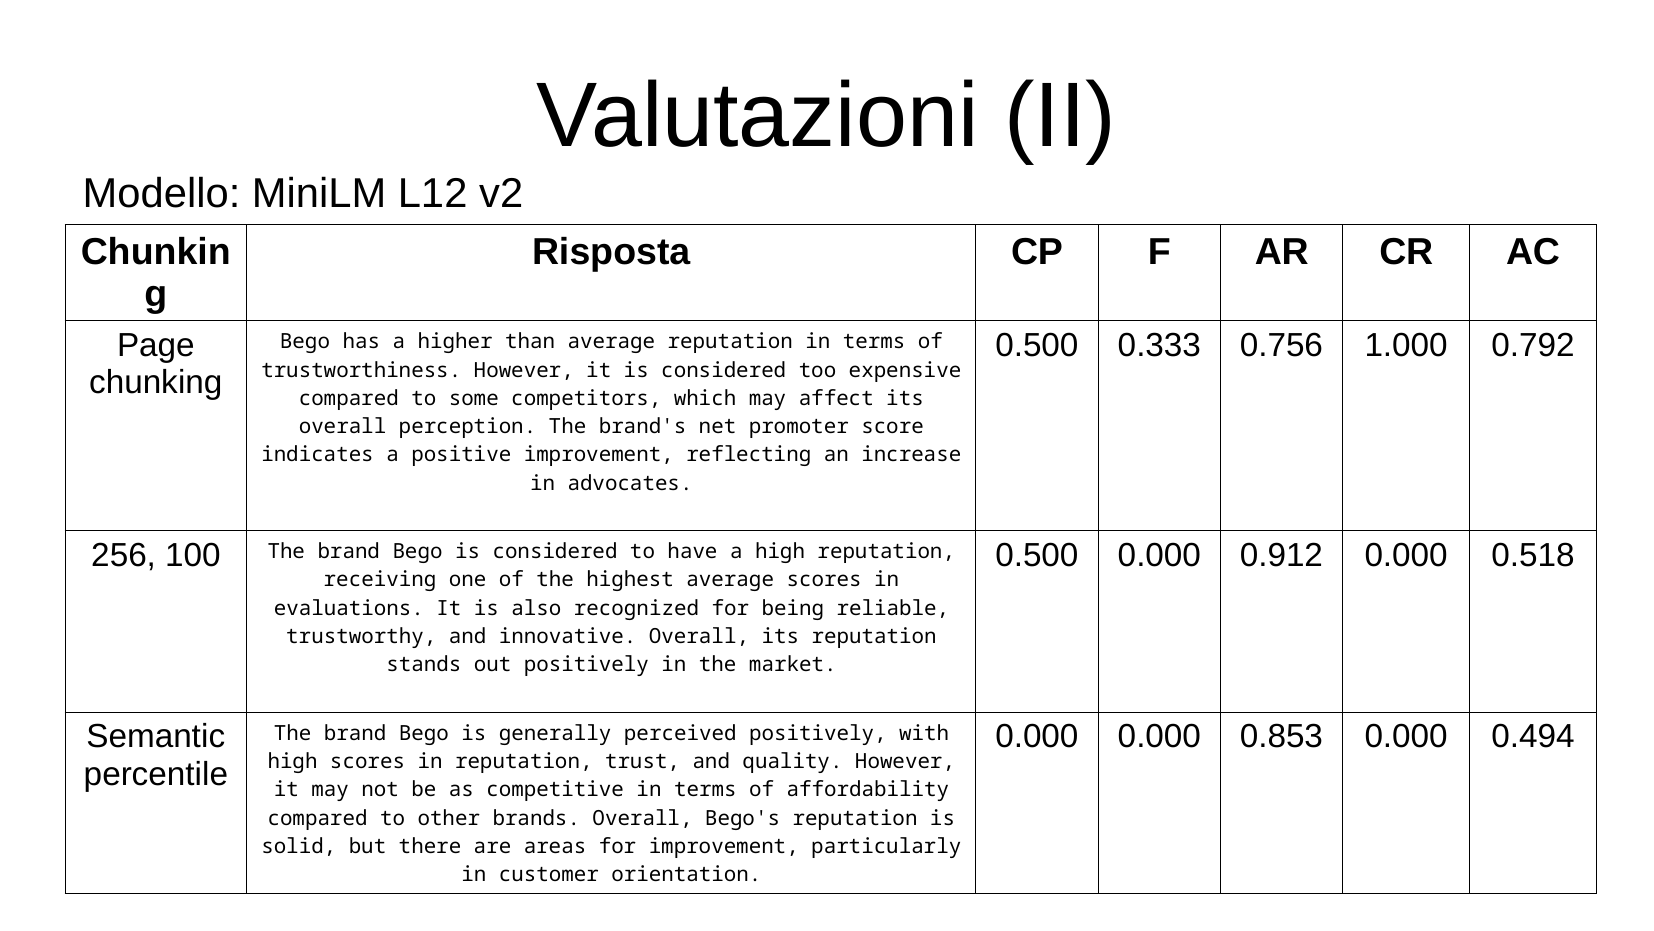

# Valutazioni (II)
Modello: MiniLM L12 v2
| Chunking | Risposta | CP | F | AR | CR | AC |
| --- | --- | --- | --- | --- | --- | --- |
| Page chunking | Bego has a higher than average reputation in terms of trustworthiness. However, it is considered too expensive compared to some competitors, which may affect its overall perception. The brand's net promoter score indicates a positive improvement, reflecting an increase in advocates. | 0.500 | 0.333 | 0.756 | 1.000 | 0.792 |
| 256, 100 | The brand Bego is considered to have a high reputation, receiving one of the highest average scores in evaluations. It is also recognized for being reliable, trustworthy, and innovative. Overall, its reputation stands out positively in the market. | 0.500 | 0.000 | 0.912 | 0.000 | 0.518 |
| Semantic percentile | The brand Bego is generally perceived positively, with high scores in reputation, trust, and quality. However, it may not be as competitive in terms of affordability compared to other brands. Overall, Bego's reputation is solid, but there are areas for improvement, particularly in customer orientation. | 0.000 | 0.000 | 0.853 | 0.000 | 0.494 |